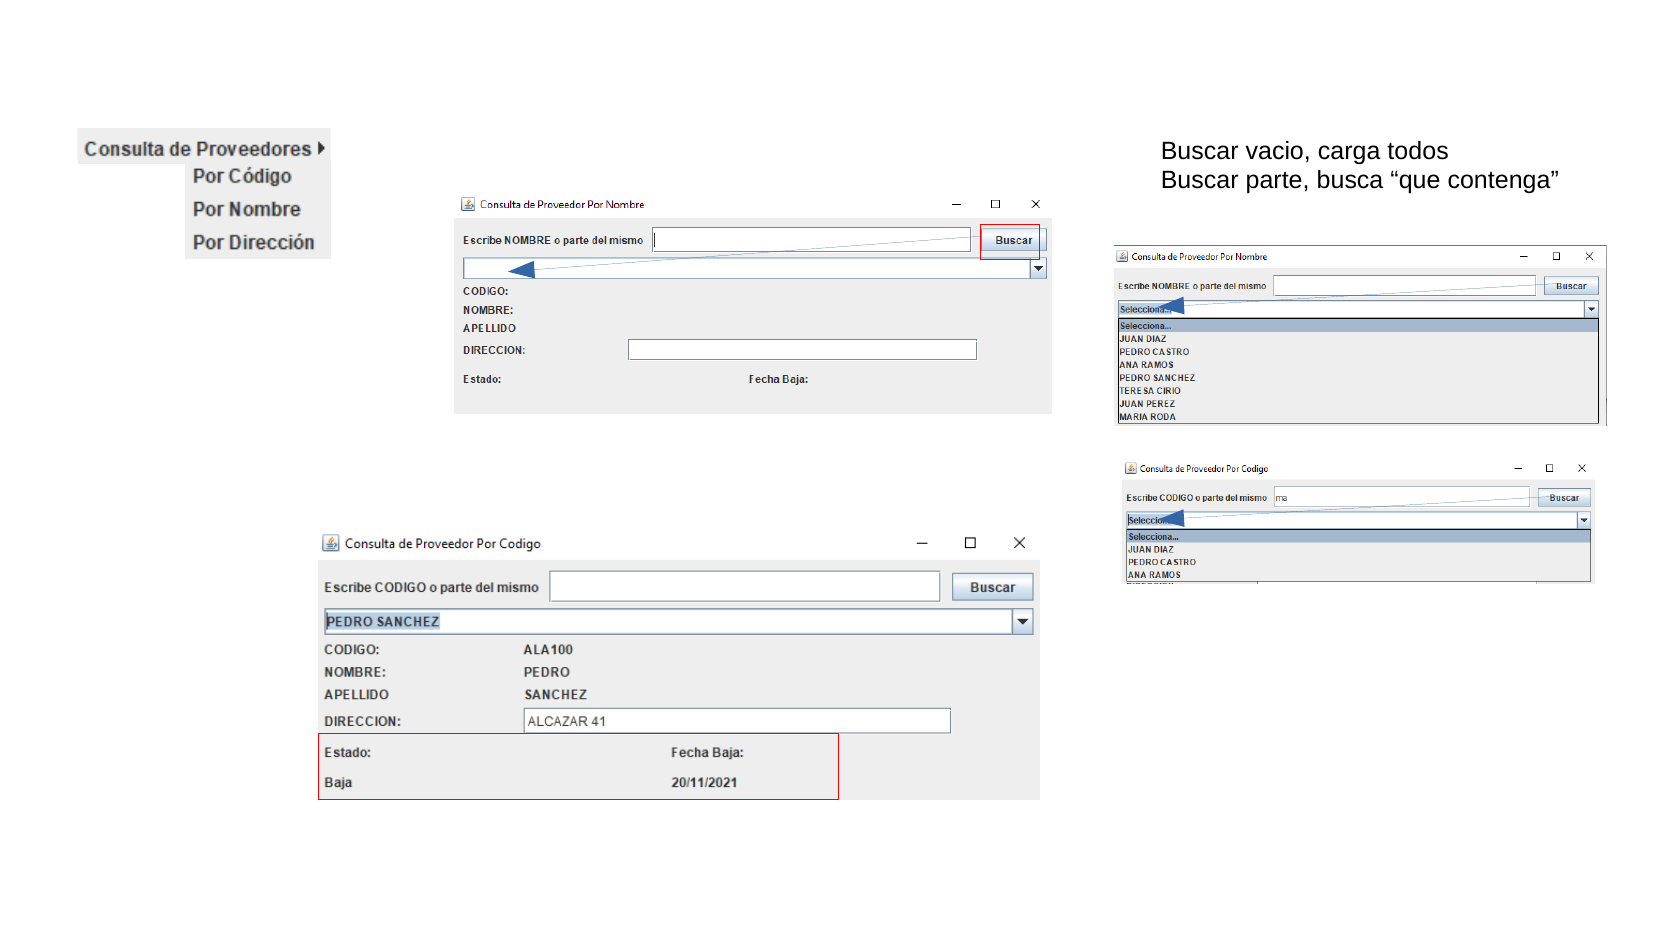

Buscar vacio, carga todos
Buscar parte, busca “que contenga”